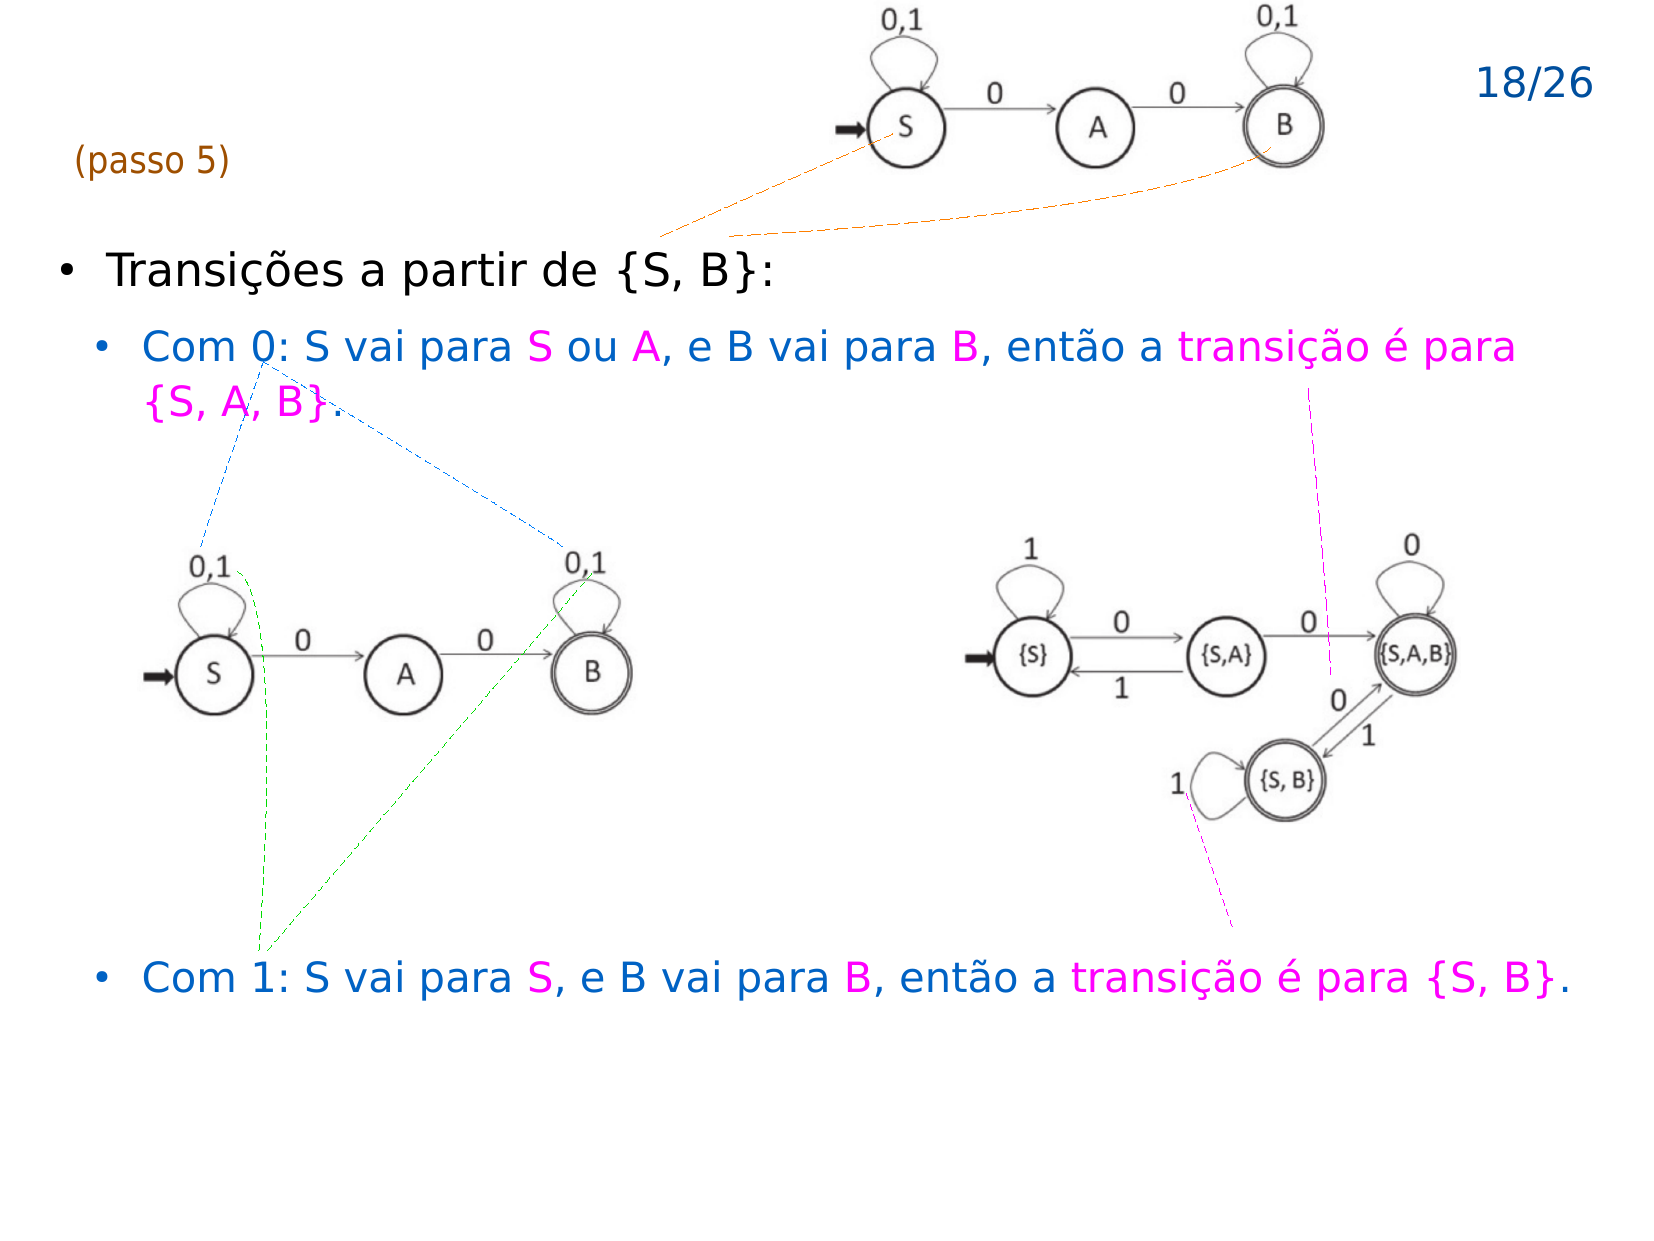

#
18
(passo 5)
Transições a partir de {S, B}:
Com 0: S vai para S ou A, e B vai para B, então a transição é para {S, A, B}.
Com 1: S vai para S, e B vai para B, então a transição é para {S, B}.